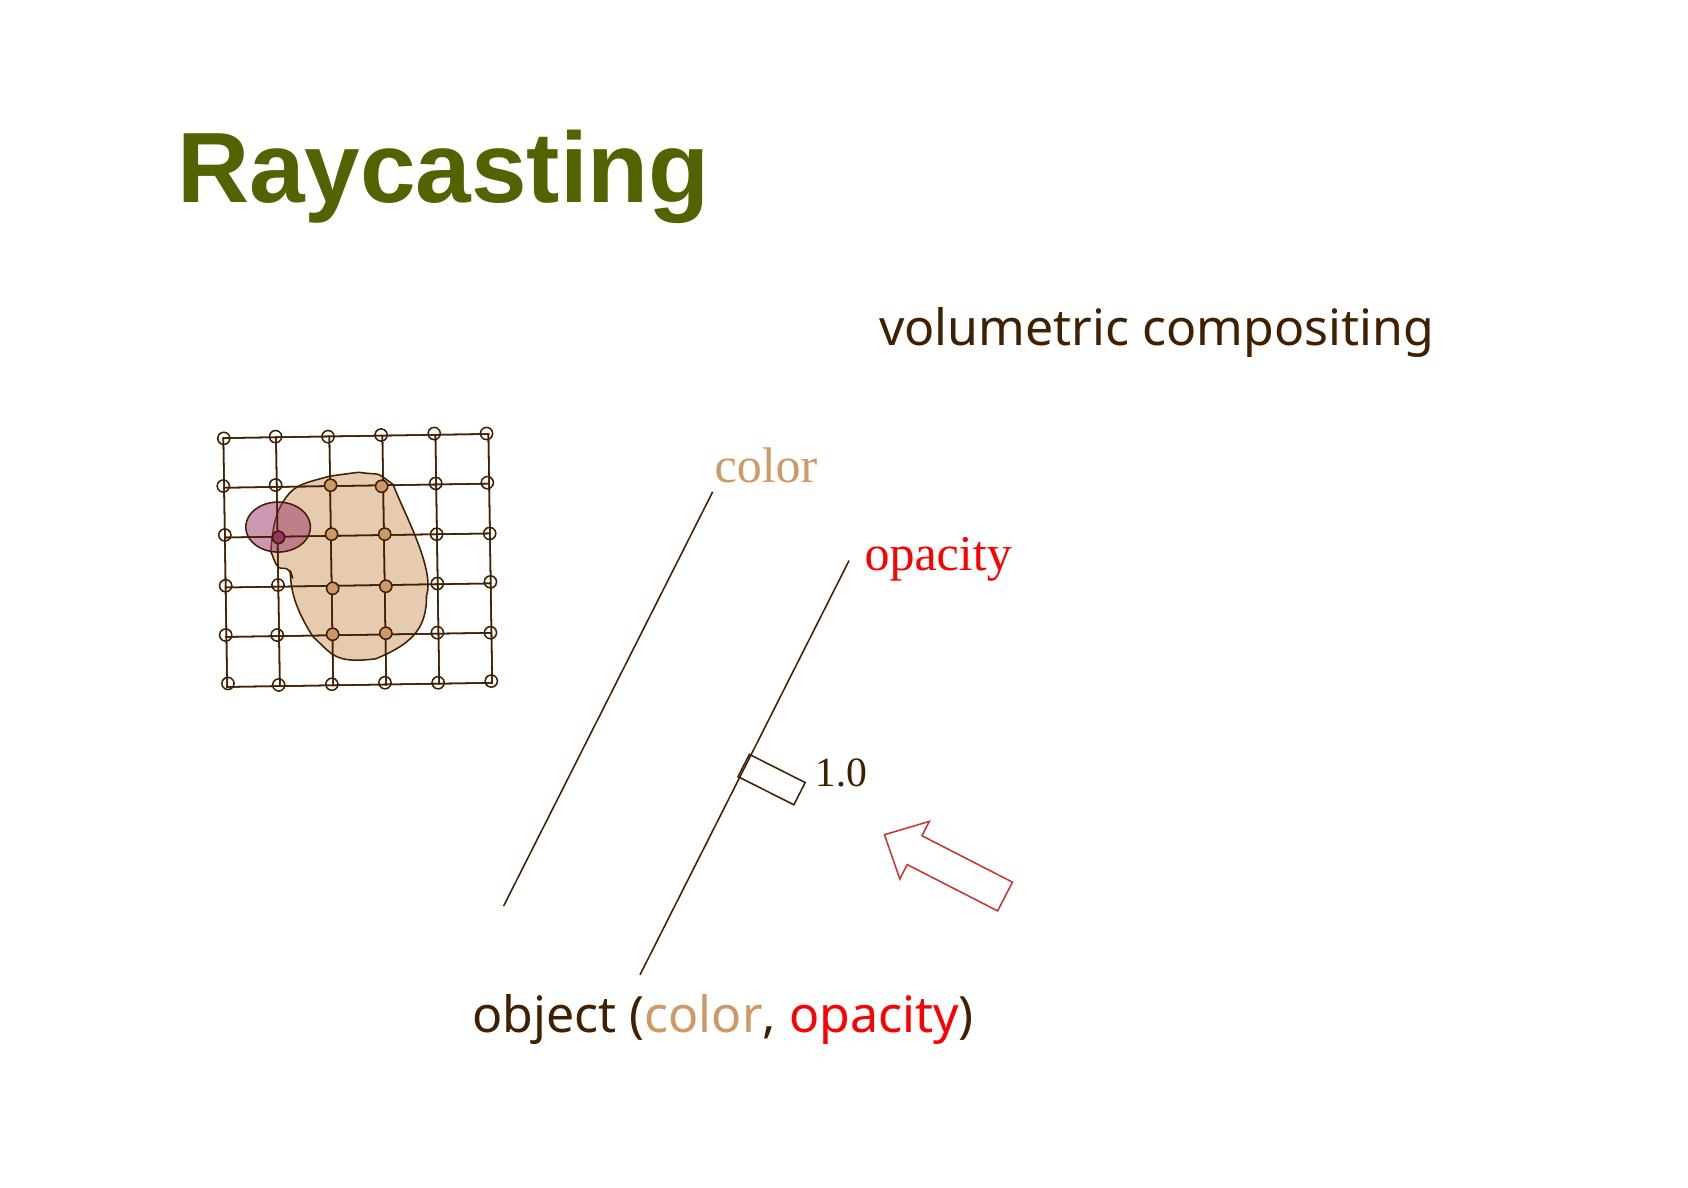

# Raycasting
volumetric compositing
color
opacity
1.0
object (color, opacity)